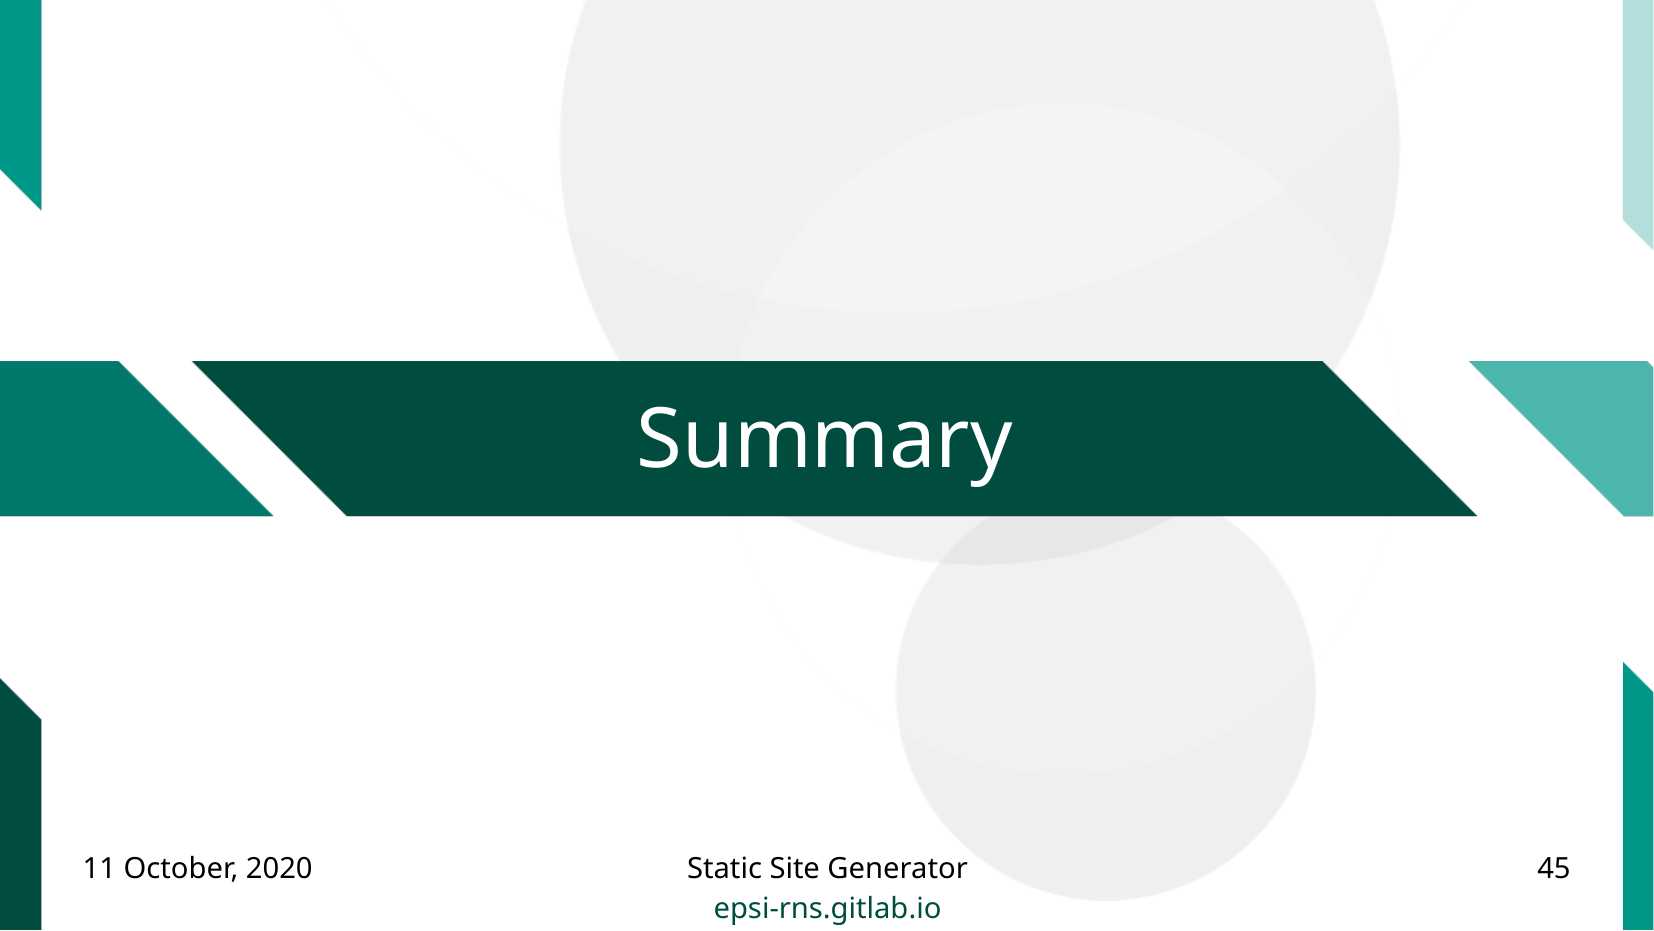

# Summary
11 October, 2020
Static Site Generator
45